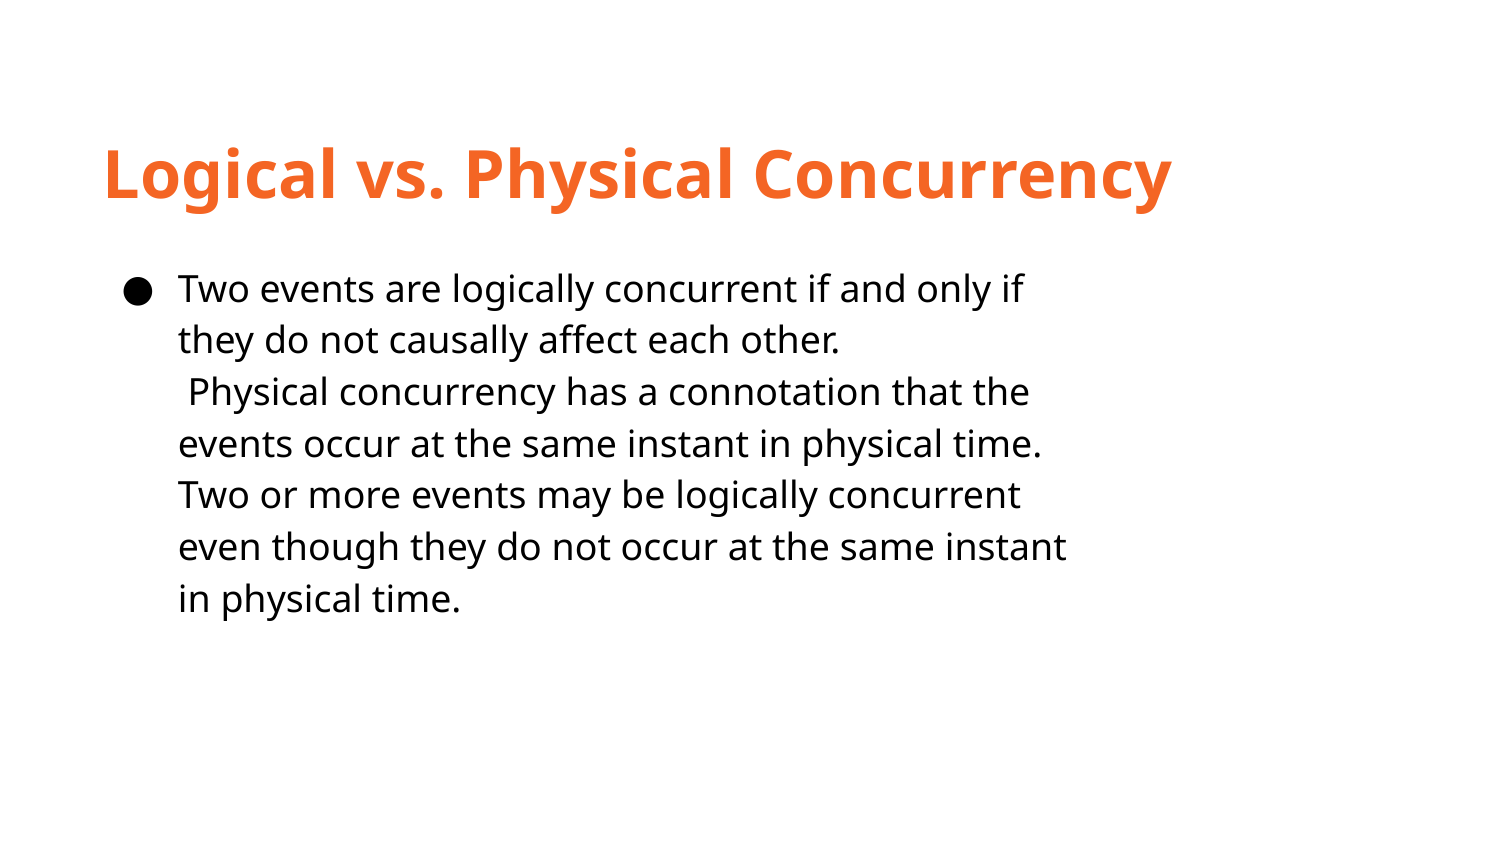

# Logical vs. Physical Concurrency
Two events are logically concurrent if and only if they do not causally affect each other.
 Physical concurrency has a connotation that the events occur at the same instant in physical time.
Two or more events may be logically concurrent even though they do not occur at the same instant in physical time.